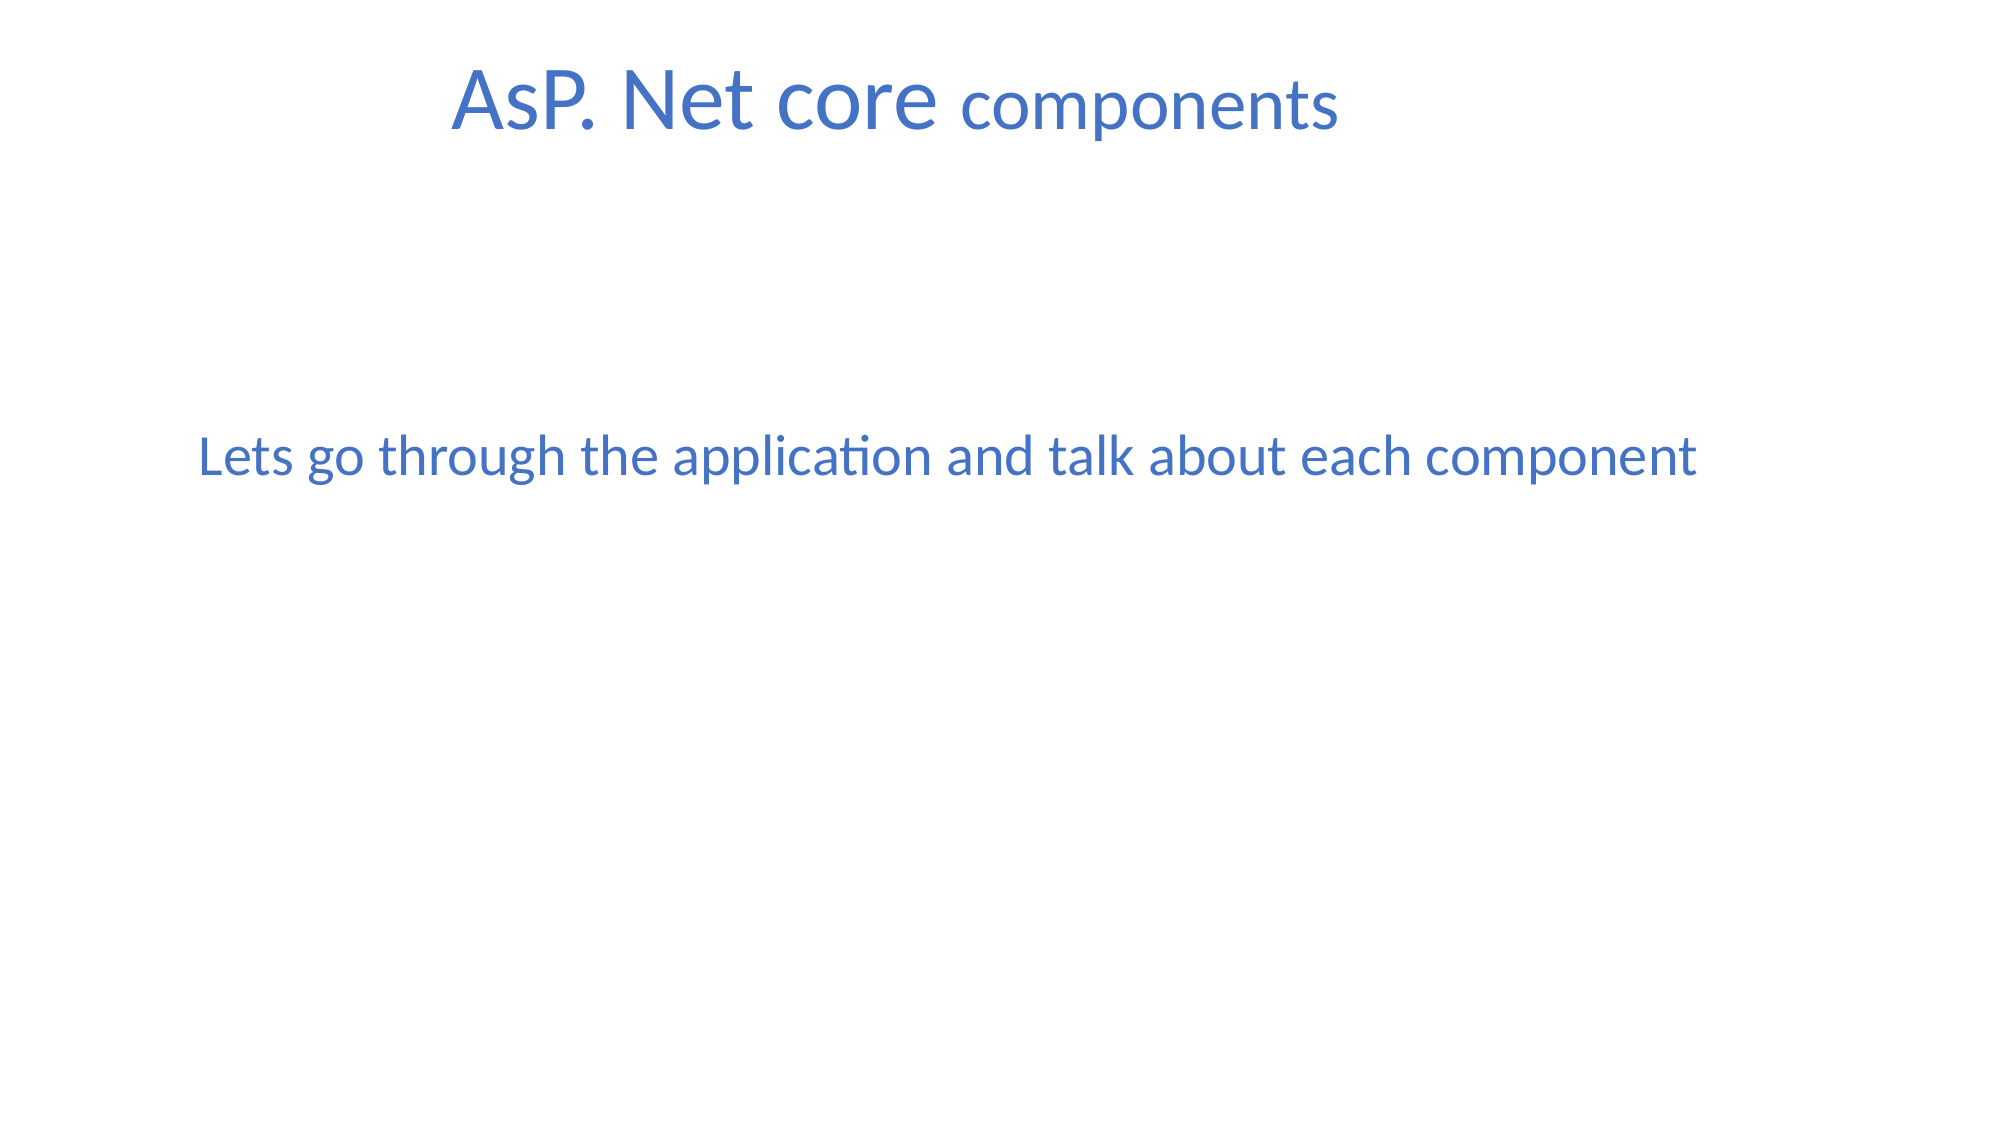

# AsP. Net core components
Lets go through the application and talk about each component